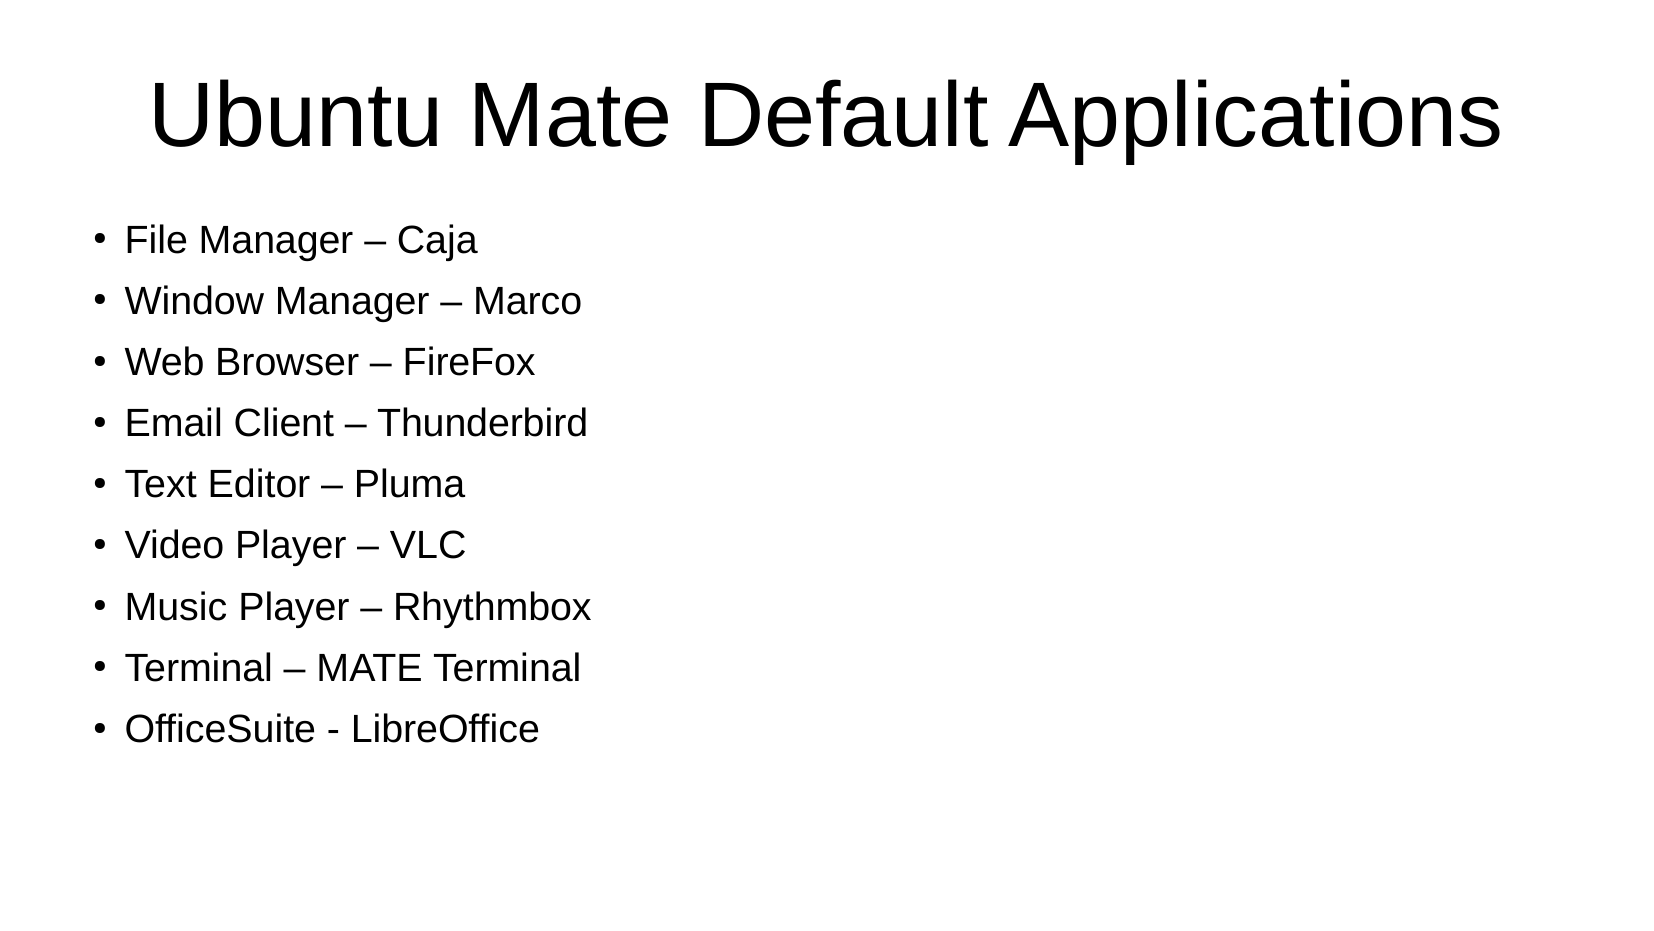

# Ubuntu Mate Default Applications
File Manager – Caja
Window Manager – Marco
Web Browser – FireFox
Email Client – Thunderbird
Text Editor – Pluma
Video Player – VLC
Music Player – Rhythmbox
Terminal – MATE Terminal
OfficeSuite - LibreOffice